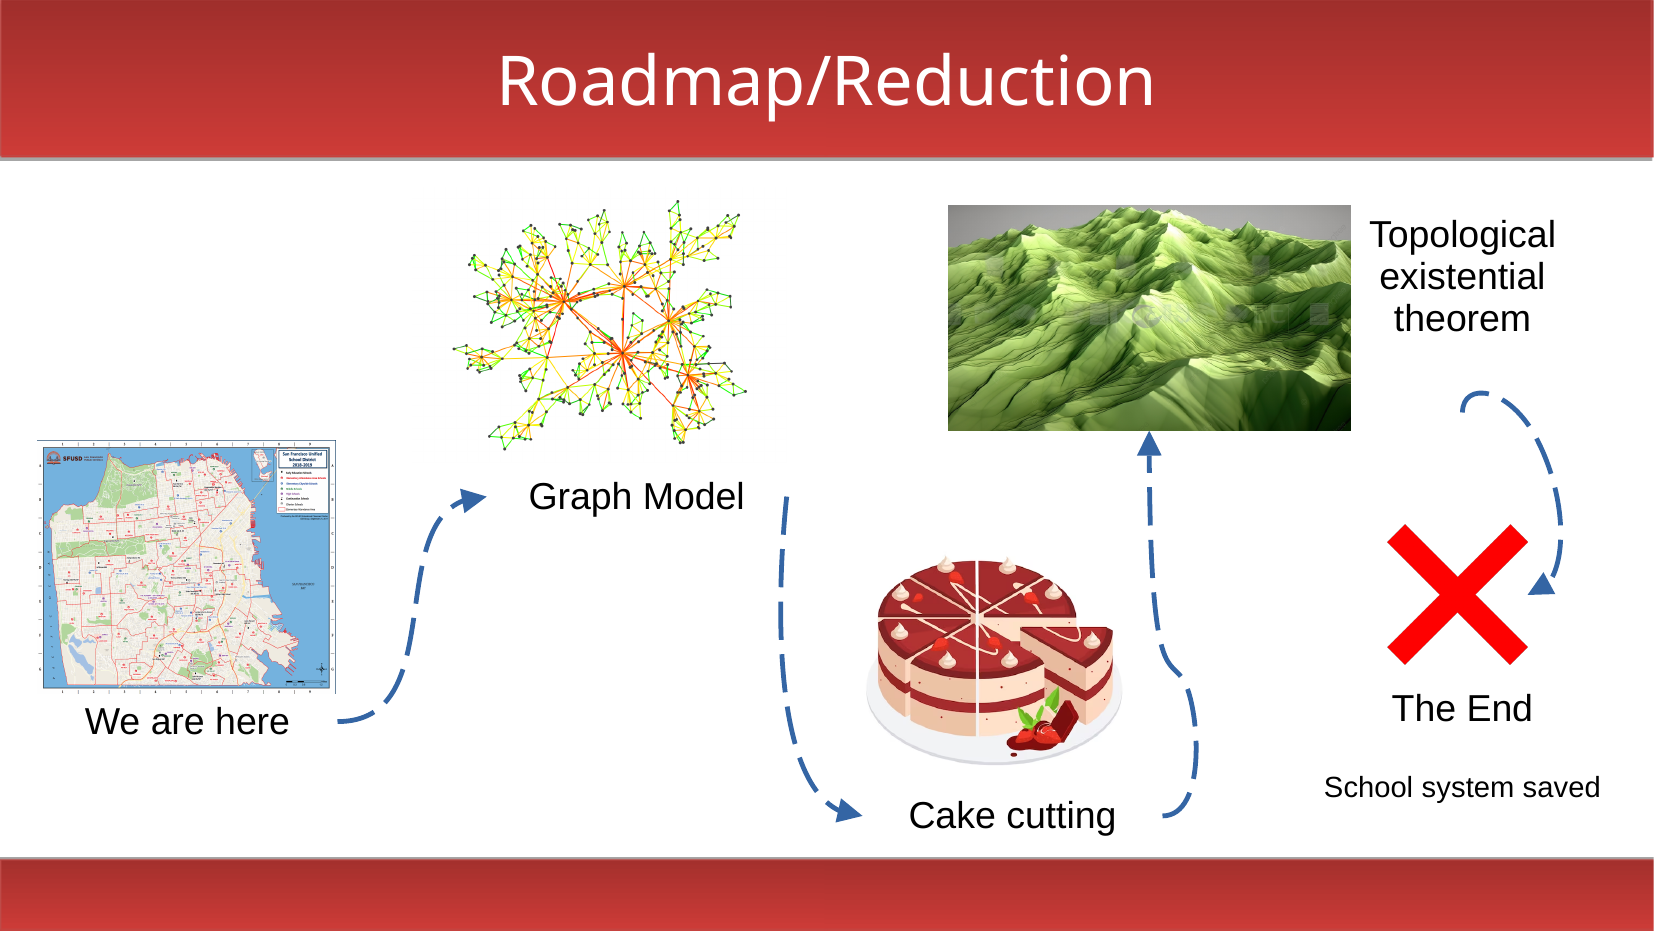

# Roadmap/Reduction
Topological existential theorem
Graph Model
The End
School system saved
We are here
Cake cutting